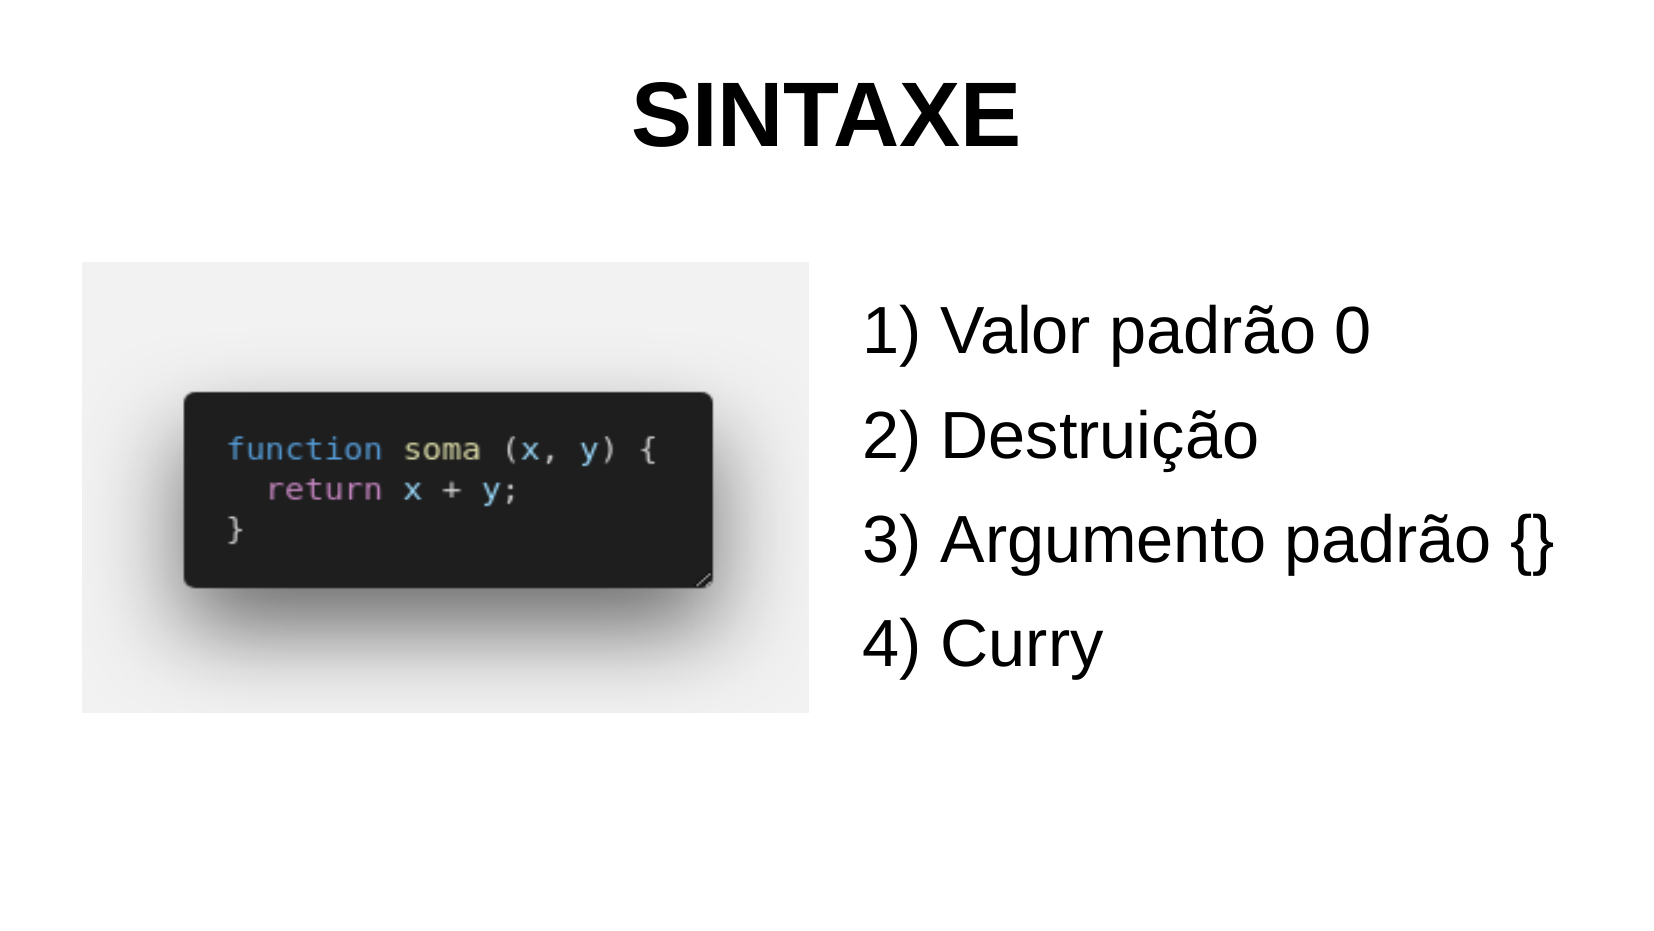

# SINTAXE
 Valor padrão 0
 Destruição
 Argumento padrão {}
 Curry